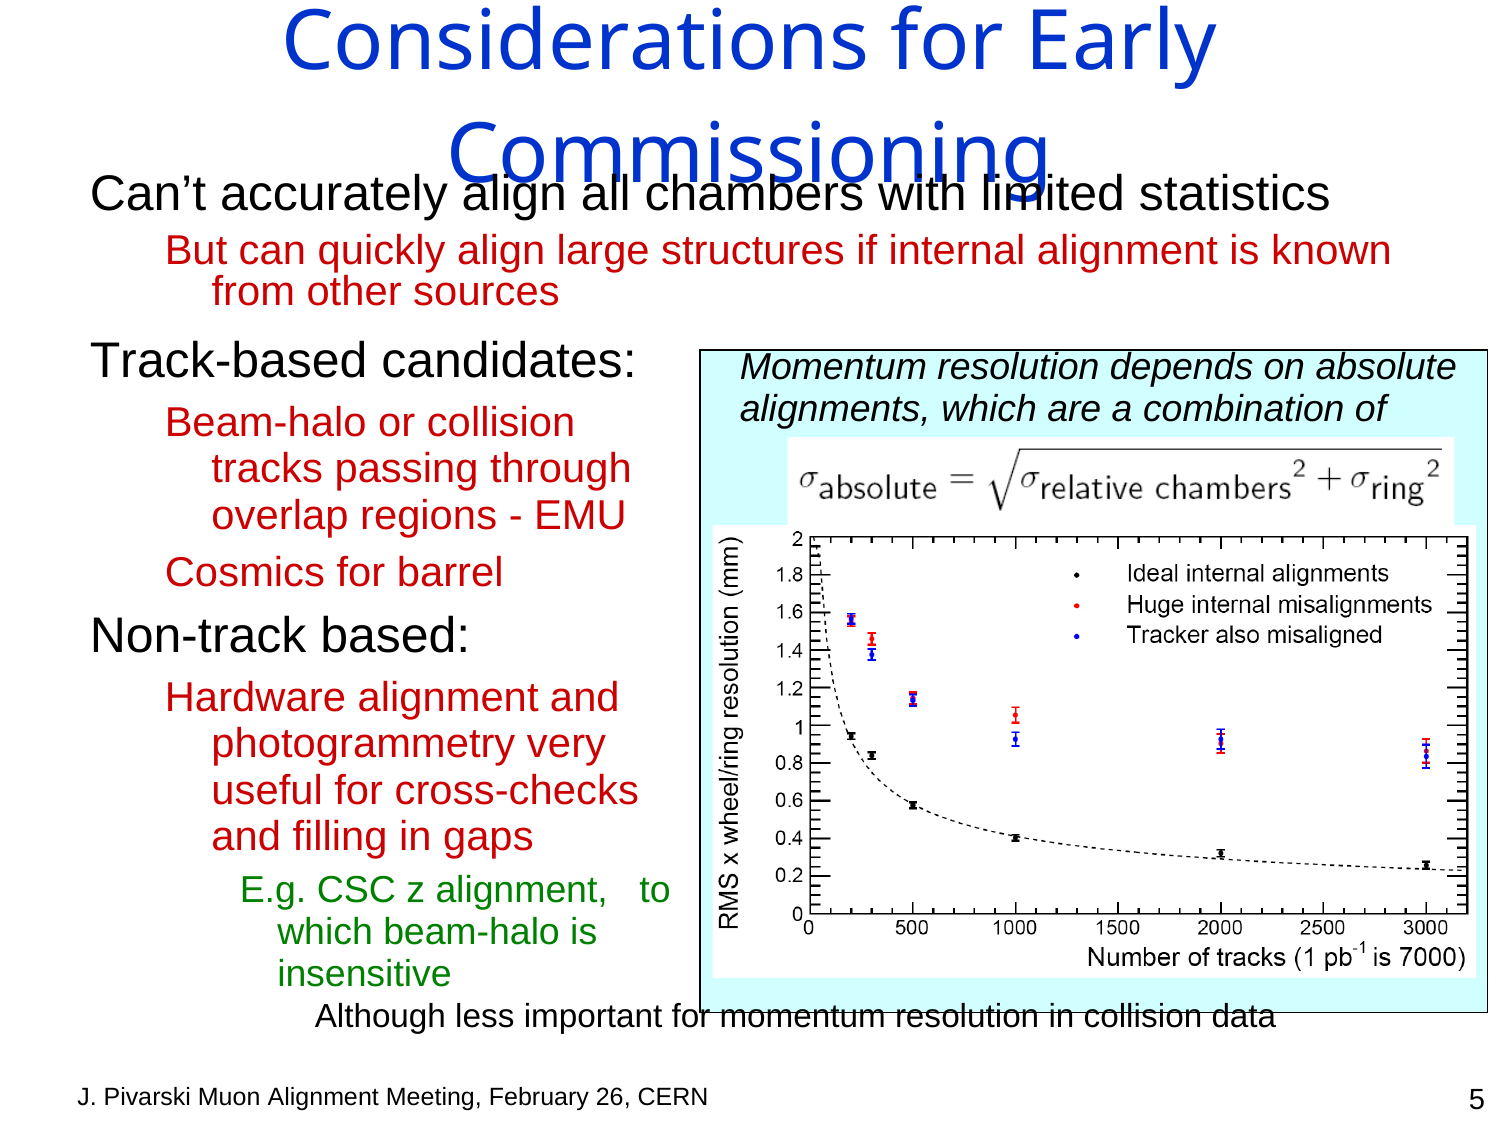

# Considerations for Early Commissioning
Can’t accurately align all chambers with limited statistics
But can quickly align large structures if internal alignment is known from other sources
Although less important for momentum resolution in collision data
Track-based candidates:
Beam-halo or collision tracks passing through overlap regions - EMU
Cosmics for barrel
Non-track based:
Hardware alignment and photogrammetry very useful for cross-checks and filling in gaps
E.g. CSC z alignment, to which beam-halo is insensitive
Momentum resolution depends on absolute alignments, which are a combination of
5